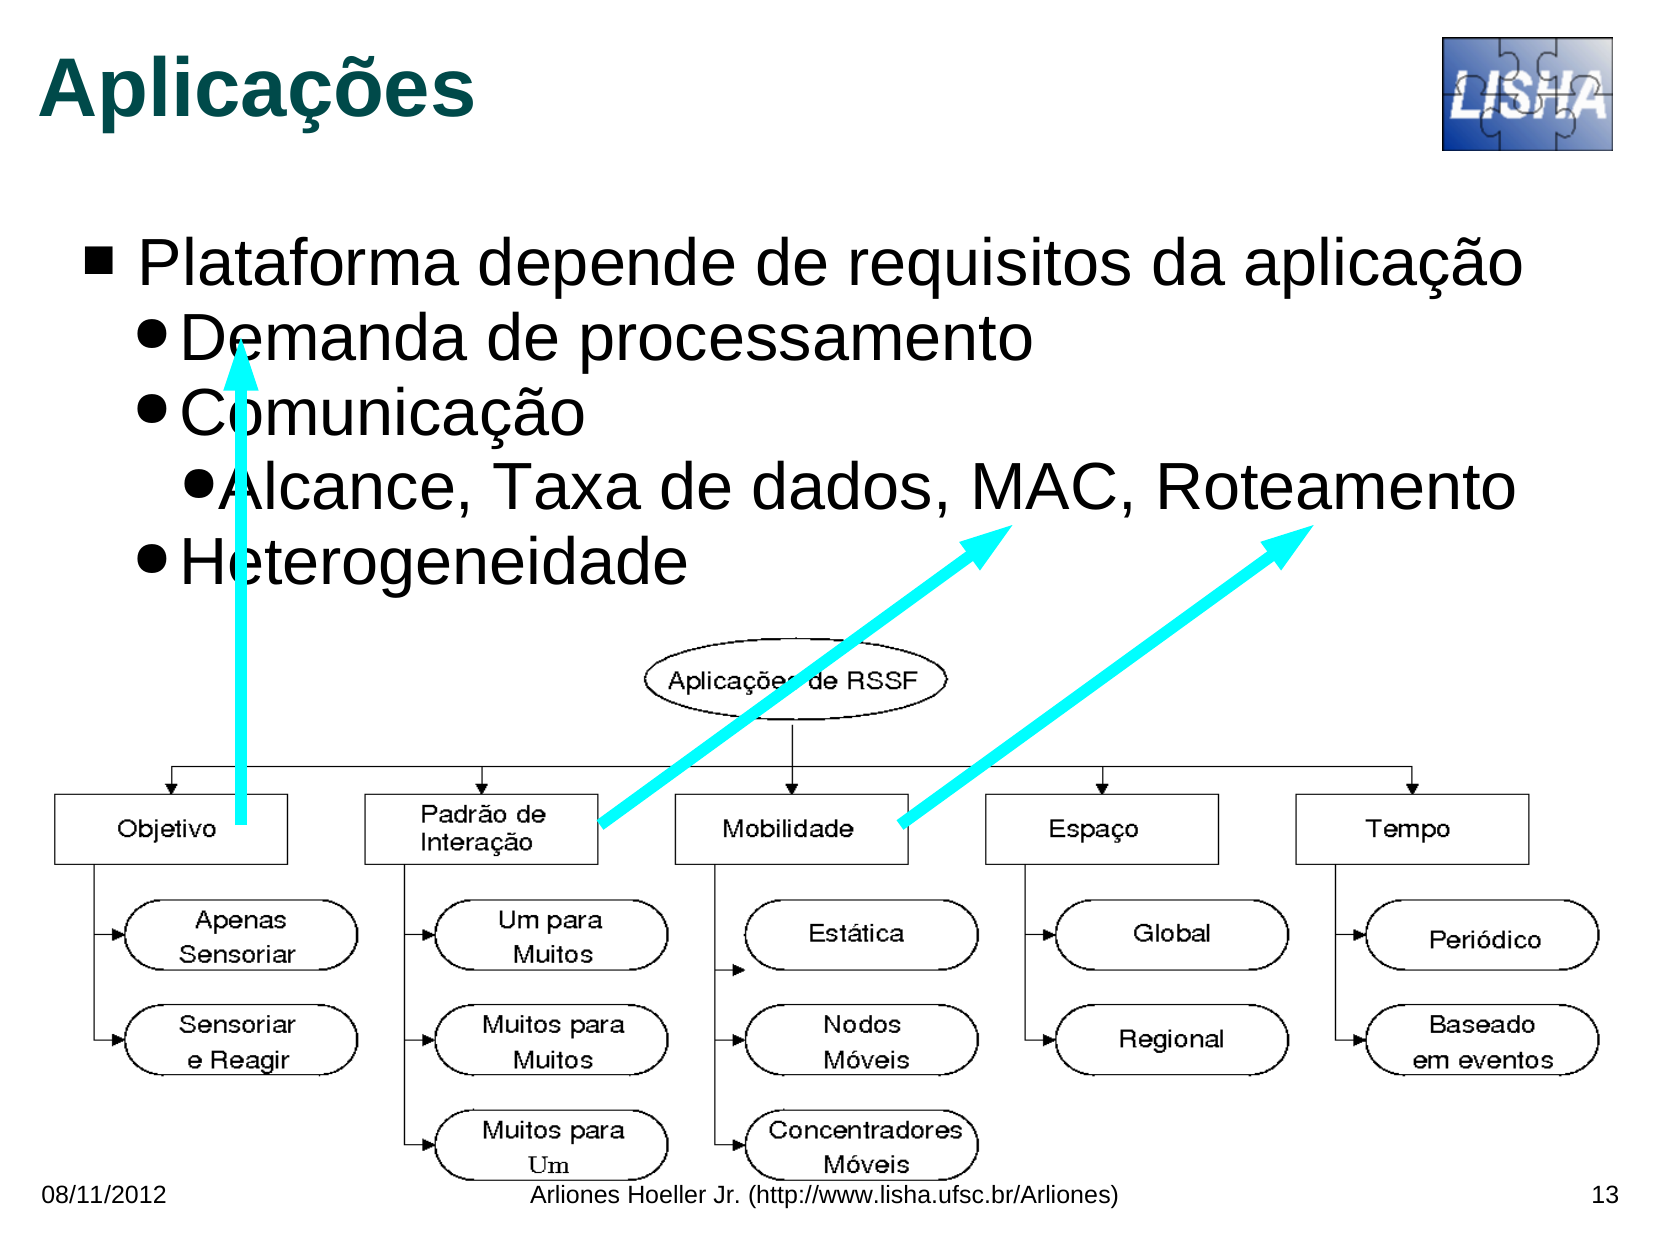

# Aplicações
Plataforma depende de requisitos da aplicação
Demanda de processamento
Comunicação
Alcance, Taxa de dados, MAC, Roteamento
Heterogeneidade